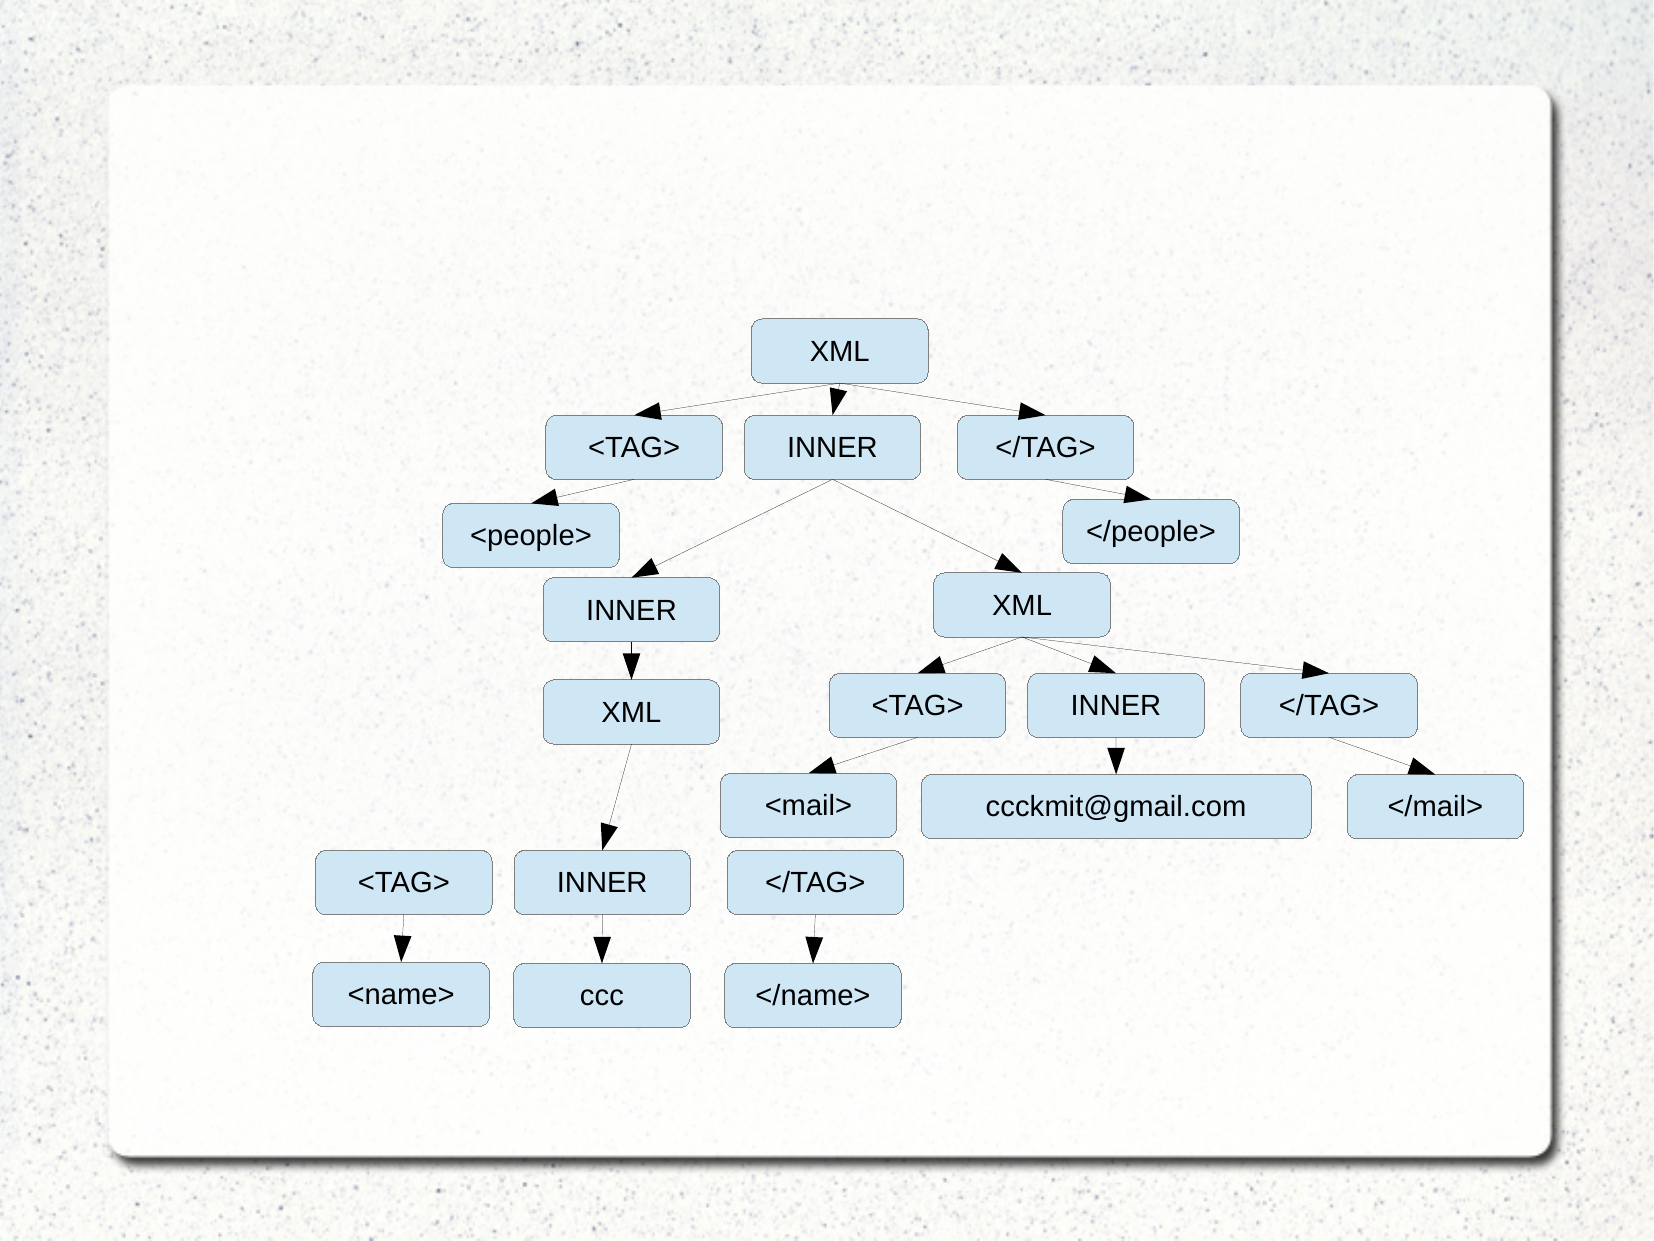

#
XML
<TAG>
<TAG>
<TAG>
<TAG>
INNER
INNER
</TAG>
</TAG>
</people>
<people>
XML
INNER
<TAG>
<TAG>
<TAG>
<TAG>
INNER
INNER
</TAG>
</TAG>
XML
<mail>
ccckmit@gmail.com
</mail>
<TAG>
<TAG>
<TAG>
<TAG>
INNER
INNER
</TAG>
</TAG>
<name>
ccc
</name>